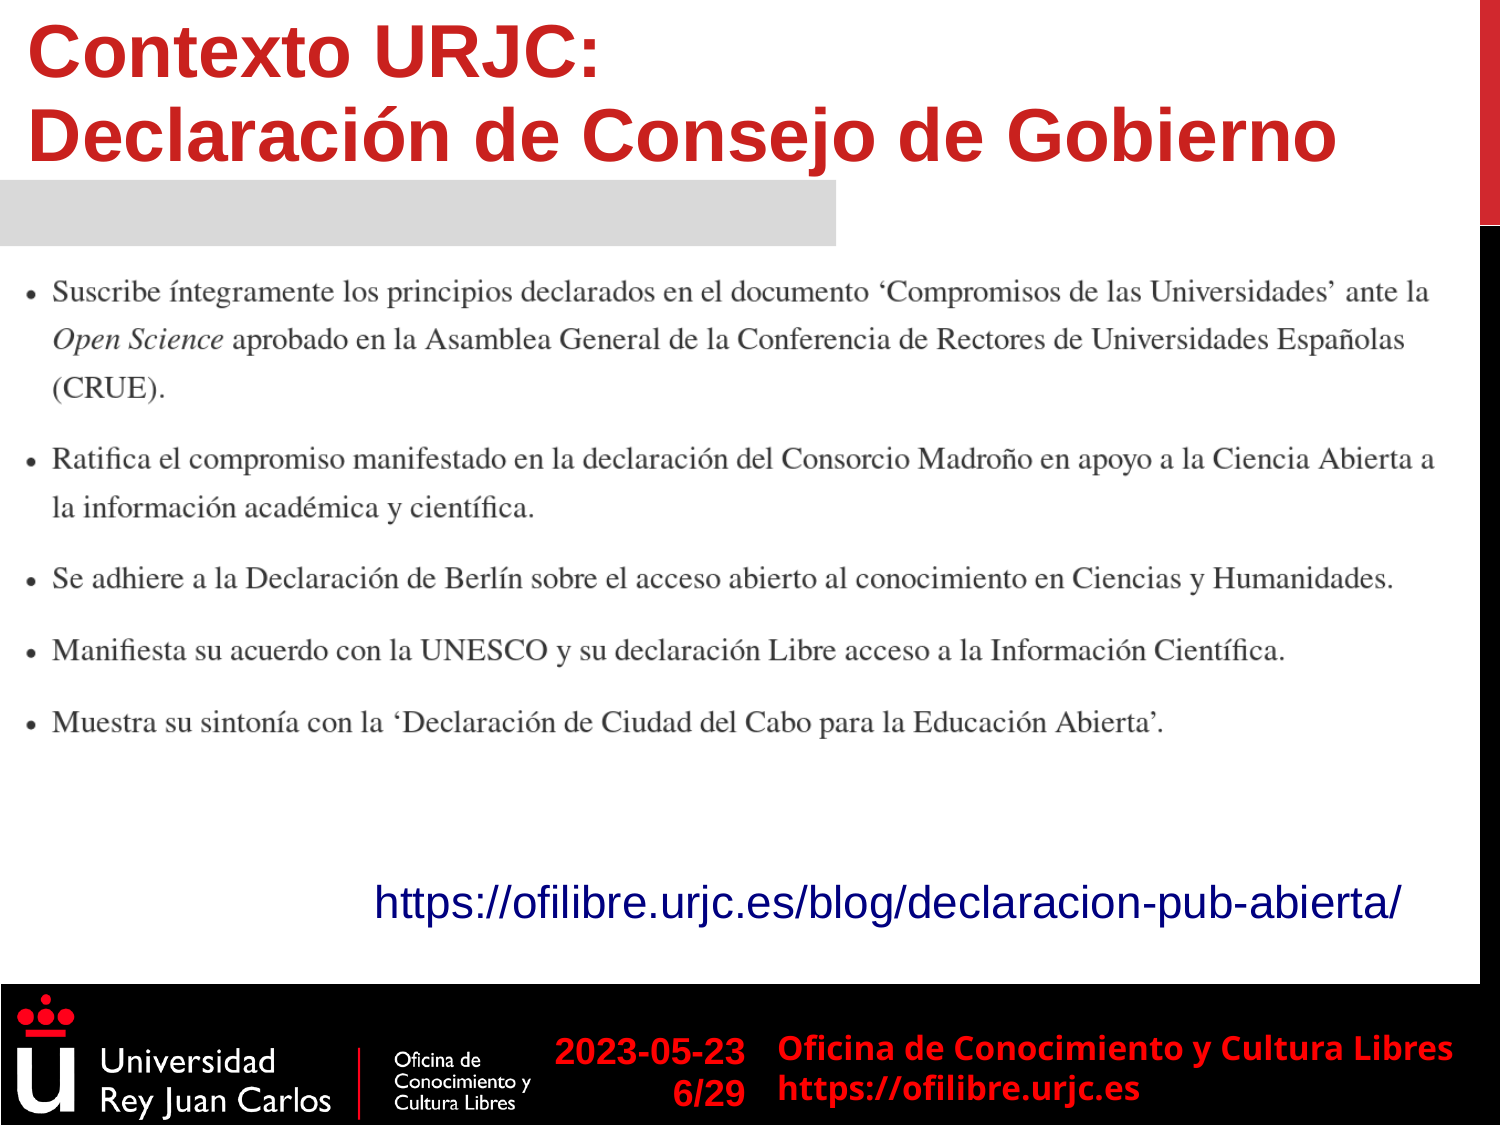

Contexto URJC:
Declaración de Consejo de Gobierno
#
https://ofilibre.urjc.es/blog/declaracion-pub-abierta/